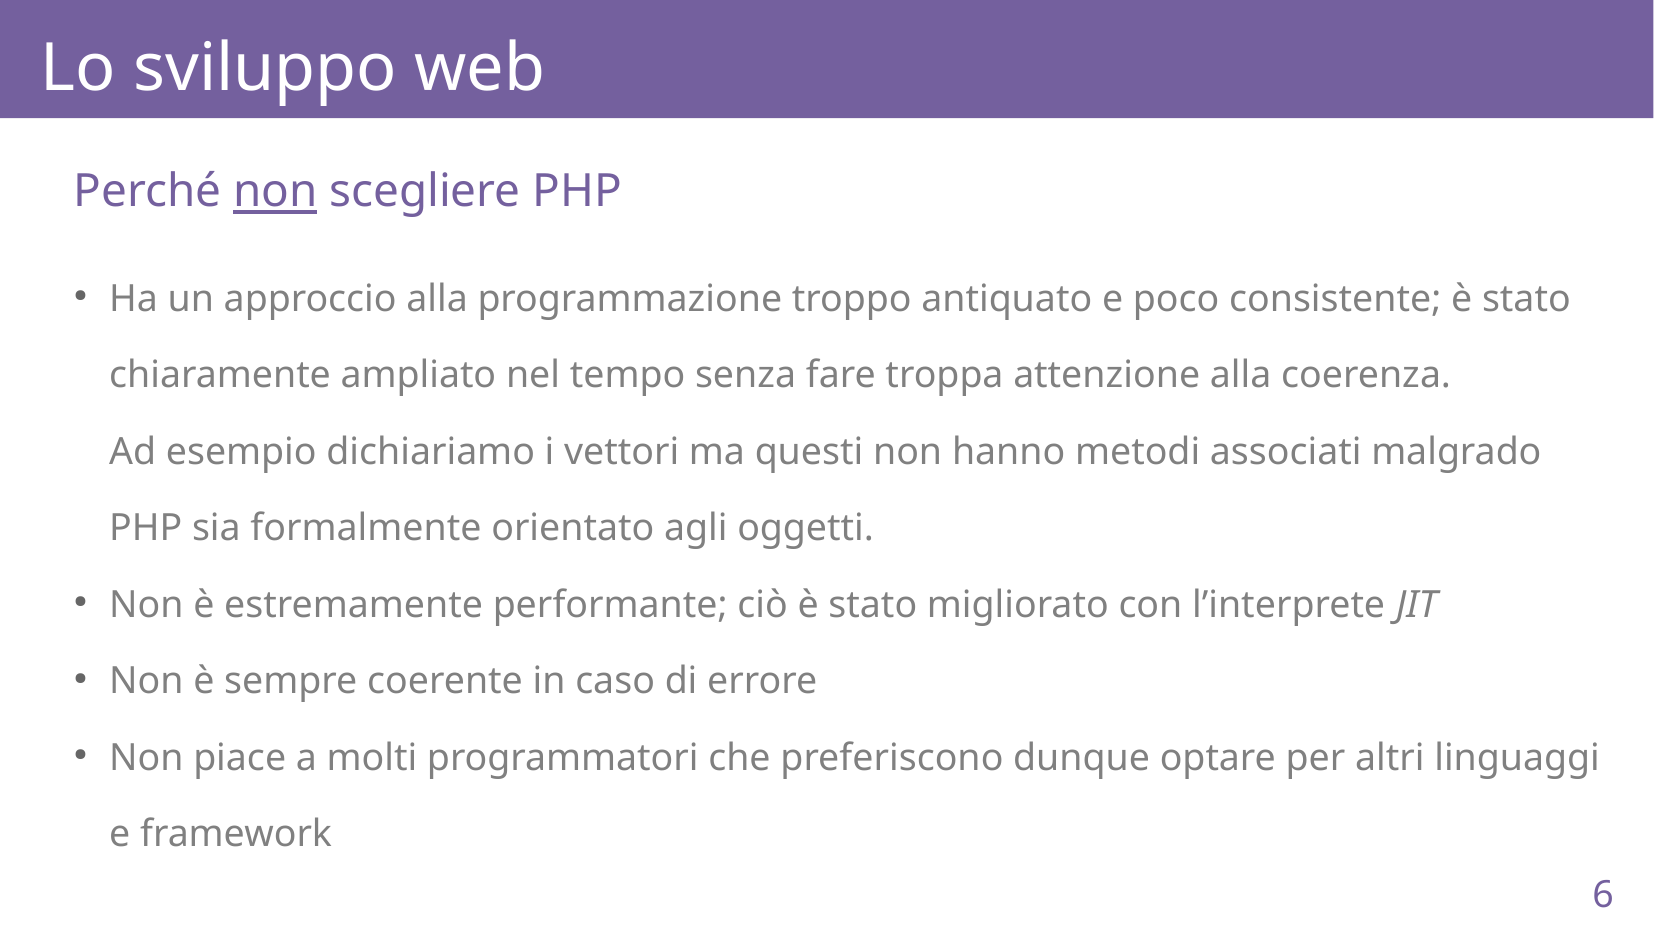

Lo sviluppo web
Perché non scegliere PHP
Ha un approccio alla programmazione troppo antiquato e poco consistente; è stato
chiaramente ampliato nel tempo senza fare troppa attenzione alla coerenza.
Ad esempio dichiariamo i vettori ma questi non hanno metodi associati malgrado
PHP sia formalmente orientato agli oggetti.
Non è estremamente performante; ciò è stato migliorato con l’interprete JIT
Non è sempre coerente in caso di errore
Non piace a molti programmatori che preferiscono dunque optare per altri linguaggi
e framework